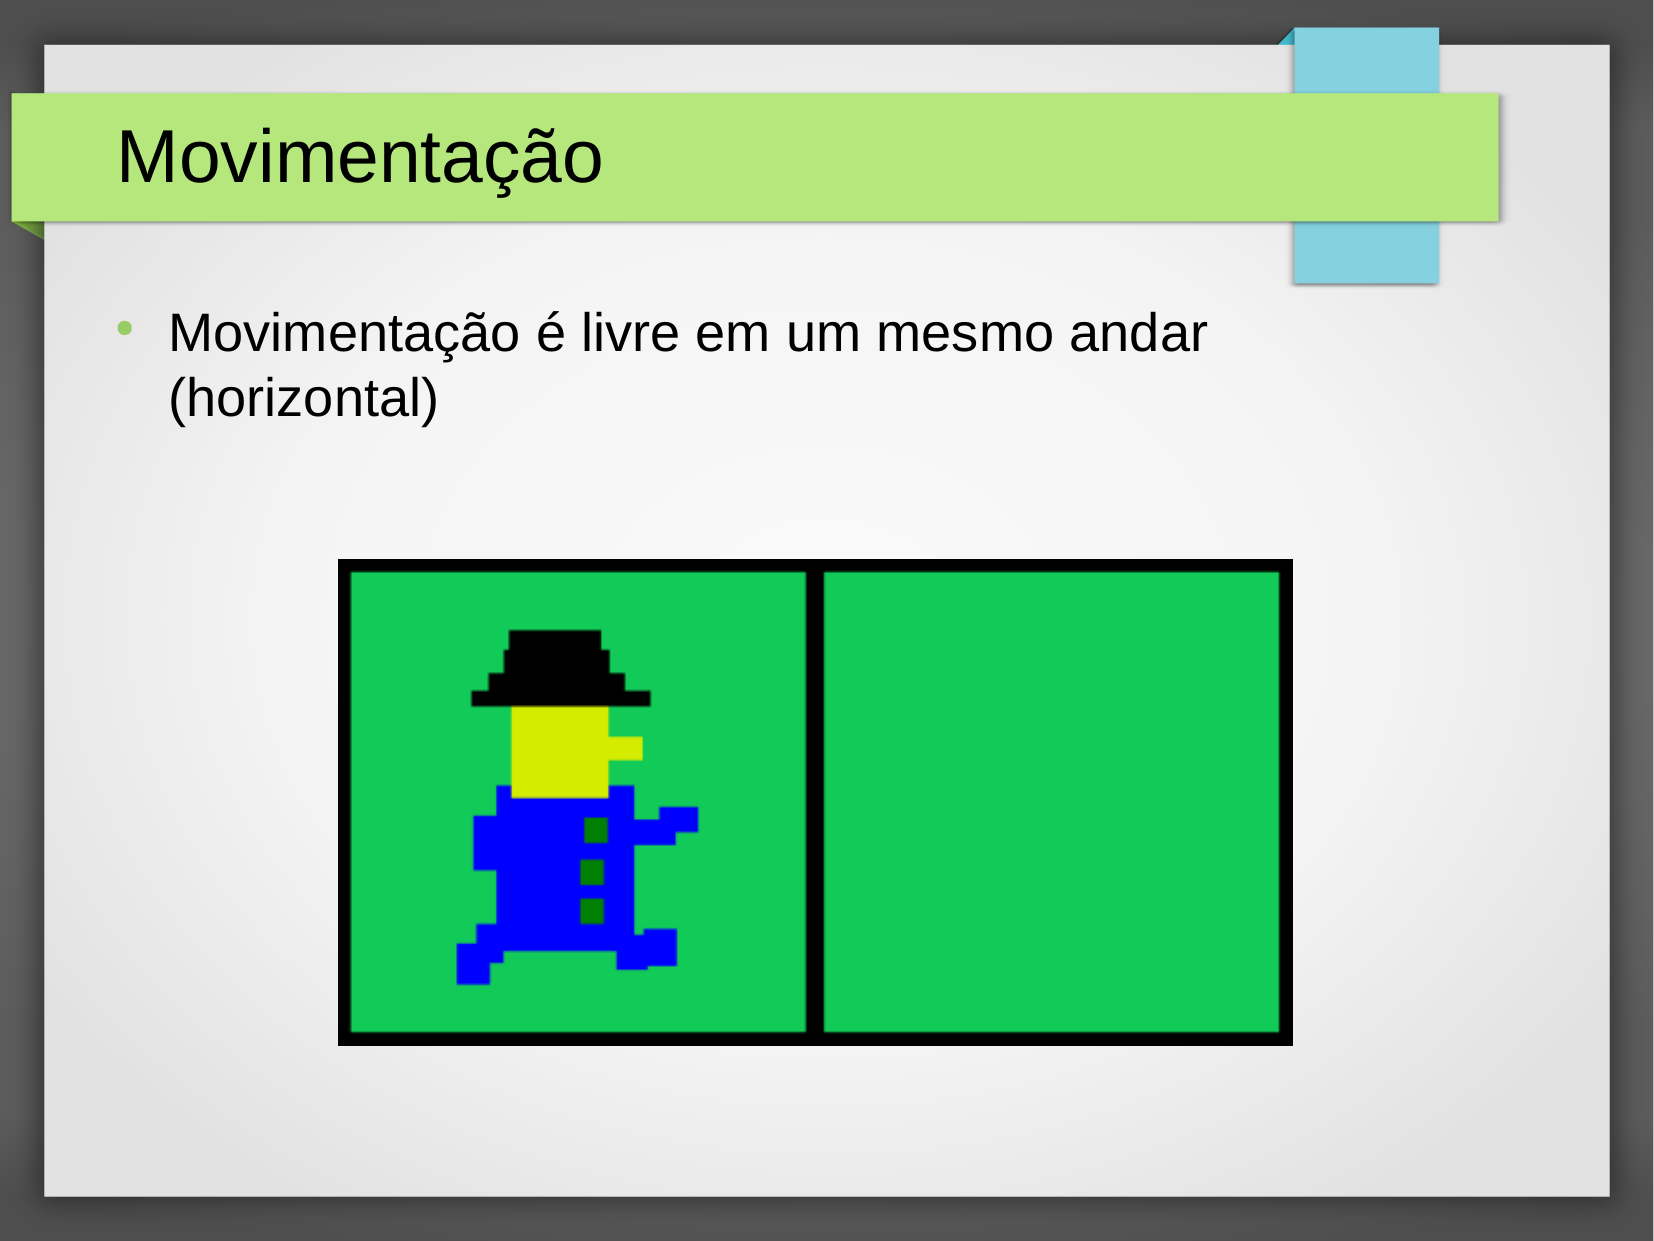

# Movimentação
Movimentação é livre em um mesmo andar (horizontal)